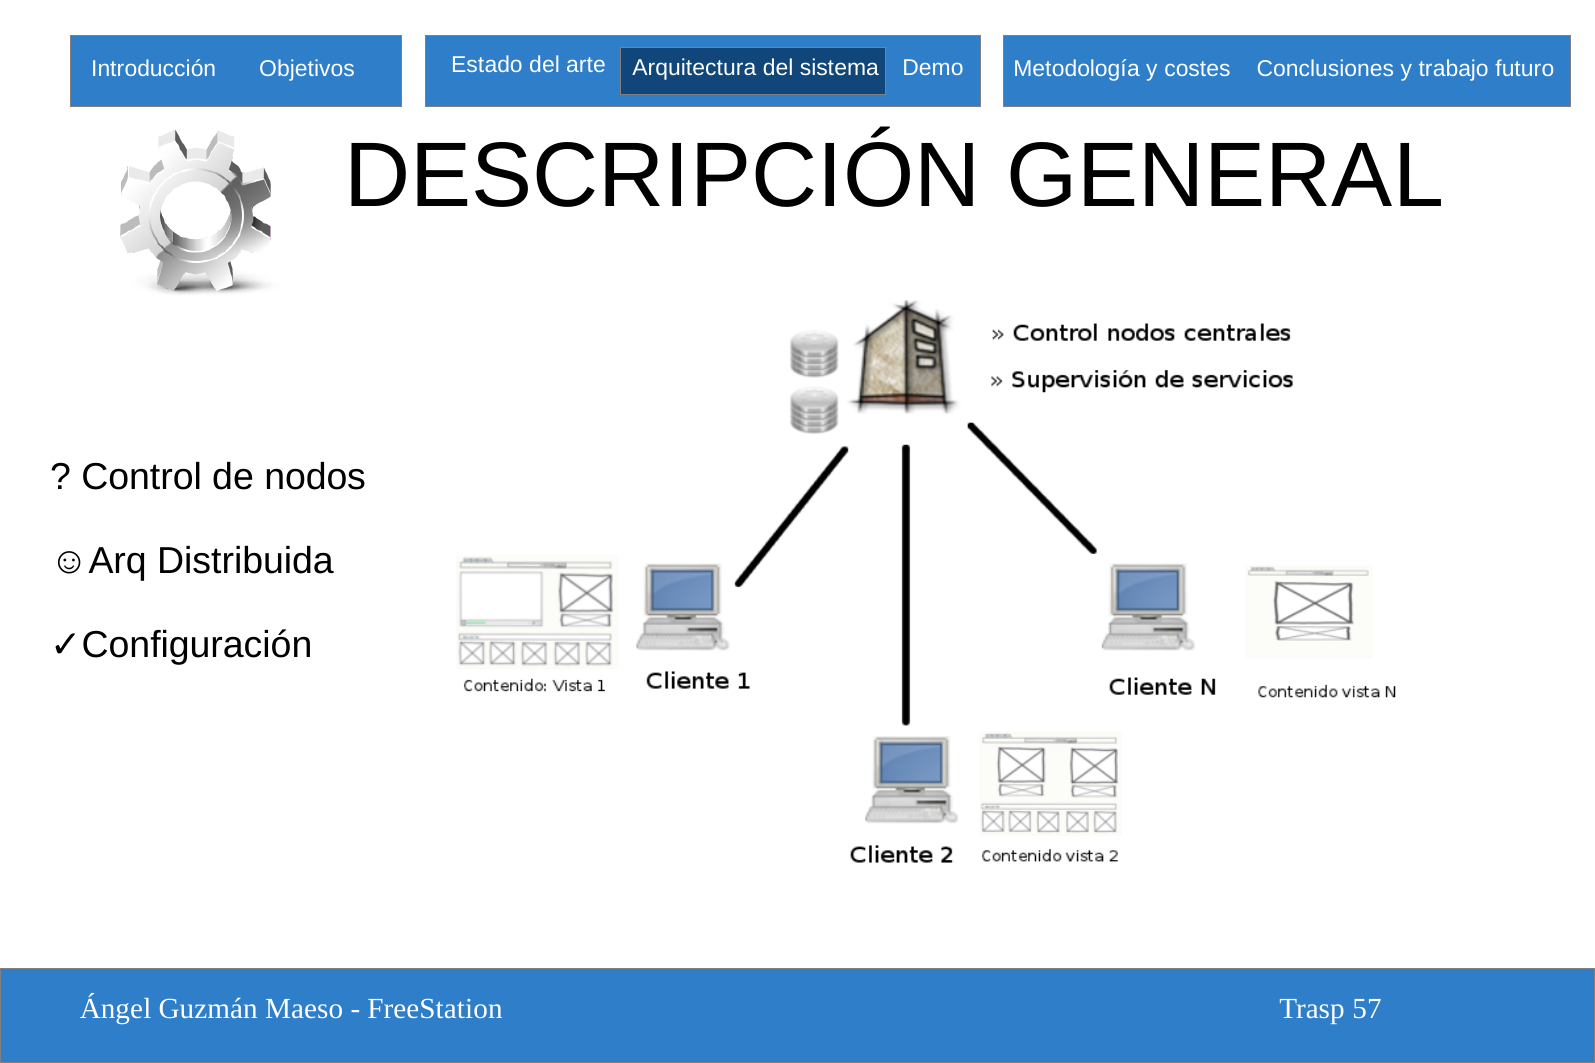

Metodología y costes
Conclusiones y trabajo futuro
Introducción
# Objetivos
Estado del arte
Estado del arte
Arquitectura del sistema
Arquitectura del sistema
Demo
Demo
DESCRIPCIÓN GENERAL
? Control de nodos
☺Arq Distribuida
✓Configuración
57